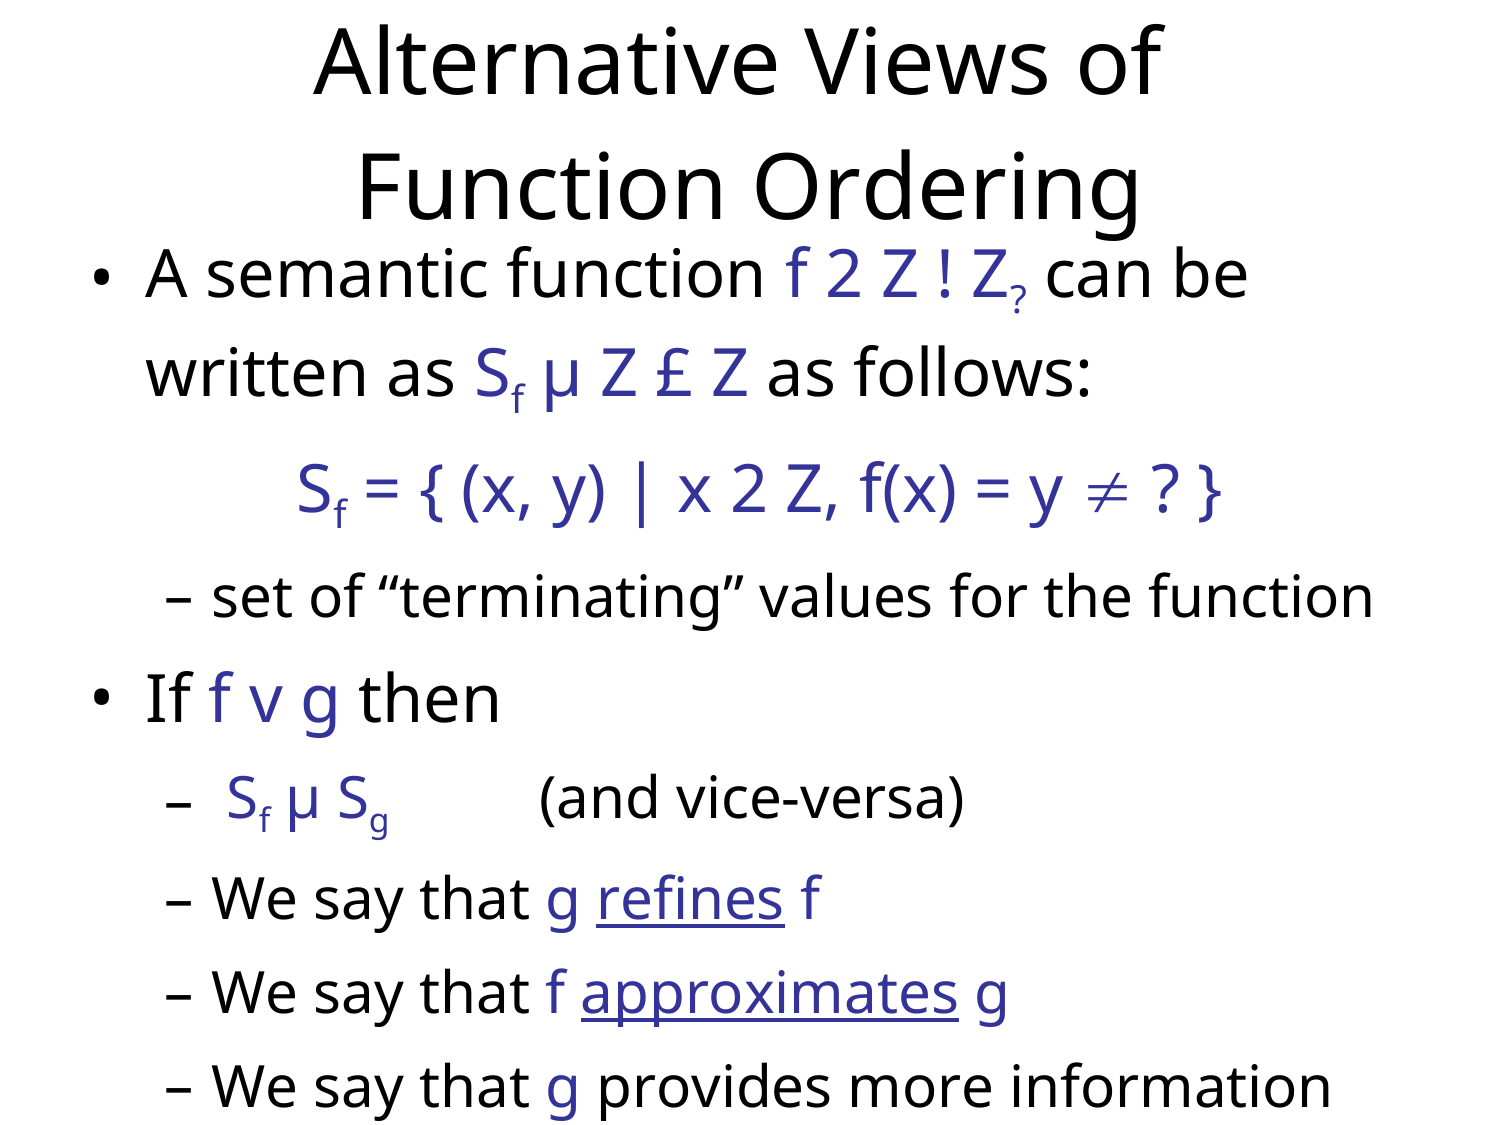

# Alternative Views of Function Ordering
A semantic function f 2 Z ! Z? can be written as Sf µ Z £ Z as follows:
 Sf = { (x, y) | x 2 Z, f(x) = y  ? }
set of “terminating” values for the function
If f v g then
 Sf µ Sg	(and vice-versa)
We say that g refines f
We say that f approximates g
We say that g provides more information than f